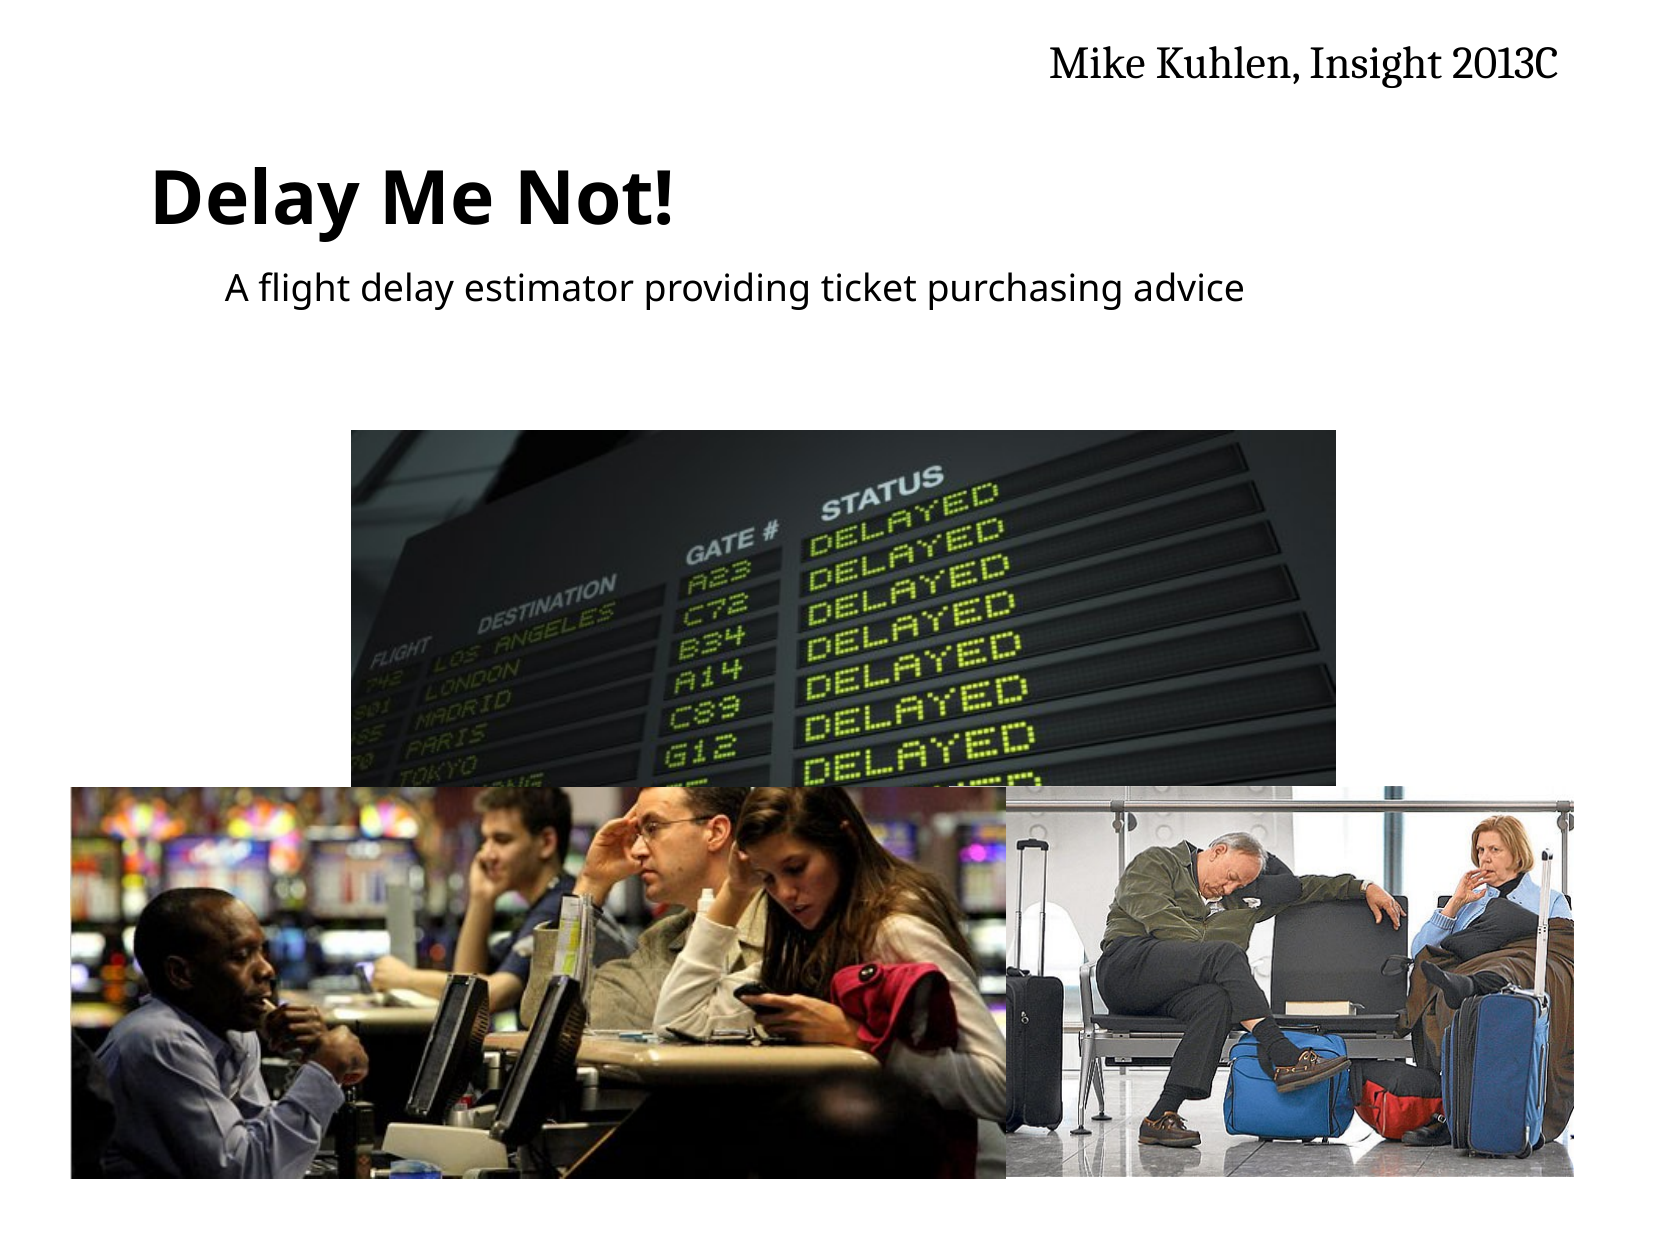

Mike Kuhlen, Insight 2013C
Delay Me Not!
	A flight delay estimator providing ticket purchasing advice